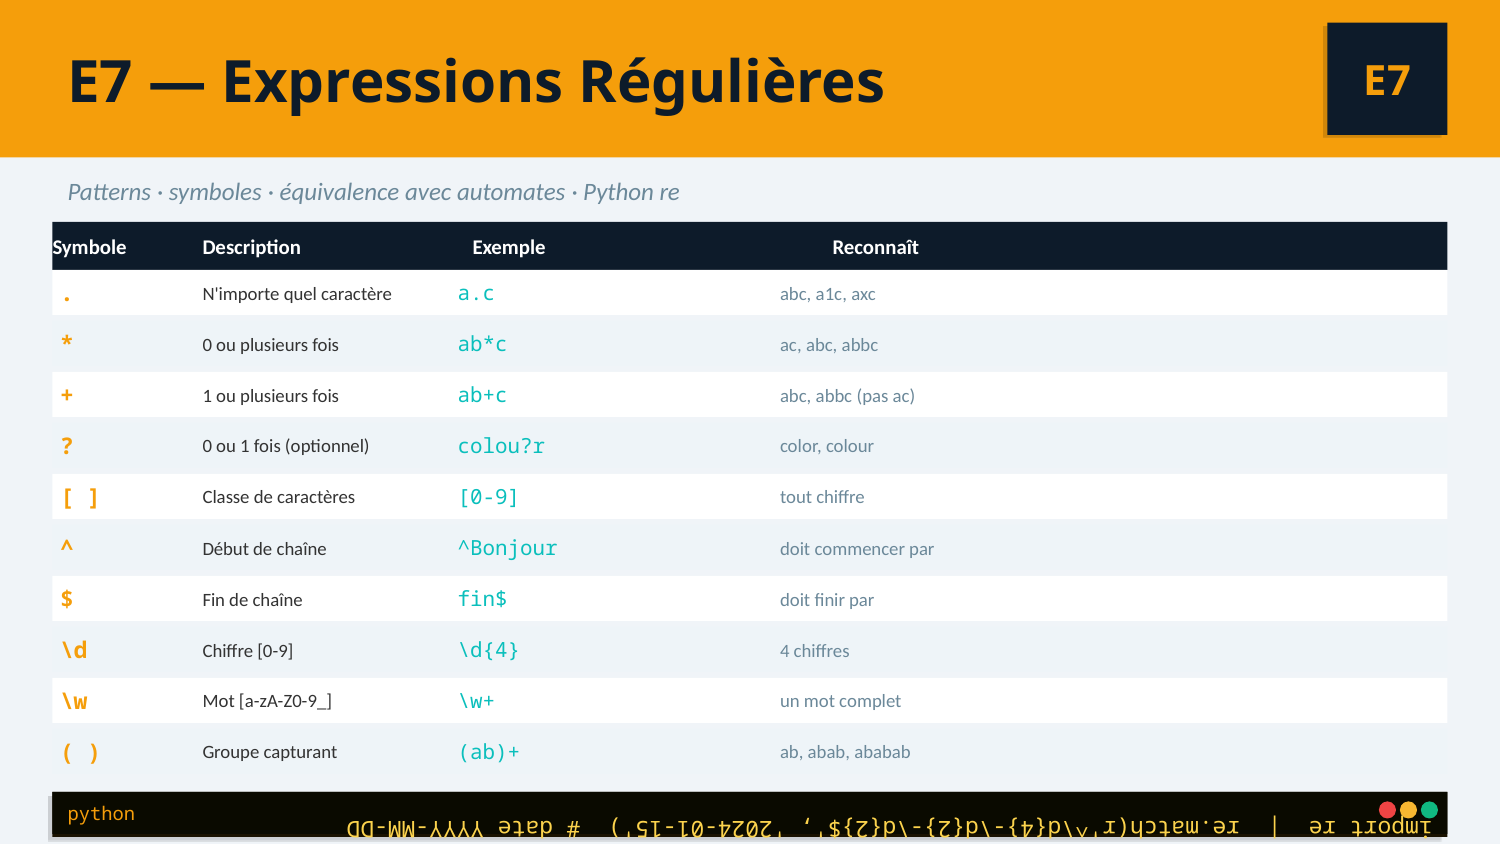

E7 — Expressions Régulières
E7
Patterns · symboles · équivalence avec automates · Python re
Symbole
Description
Exemple
Reconnaît
.
N'importe quel caractère
a.c
abc, a1c, axc
*
0 ou plusieurs fois
ab*c
ac, abc, abbc
+
1 ou plusieurs fois
ab+c
abc, abbc (pas ac)
?
0 ou 1 fois (optionnel)
colou?r
color, colour
[ ]
Classe de caractères
[0-9]
tout chiffre
^
Début de chaîne
^Bonjour
doit commencer par
$
Fin de chaîne
fin$
doit finir par
\d
Chiffre [0-9]
\d{4}
4 chiffres
\w
Mot [a-zA-Z0-9_]
\w+
un mot complet
( )
Groupe capturant
(ab)+
ab, abab, ababab
python
import re | re.match(r'^\d{4}-\d{2}-\d{2}$', '2024-01-15') # date YYYY-MM-DD